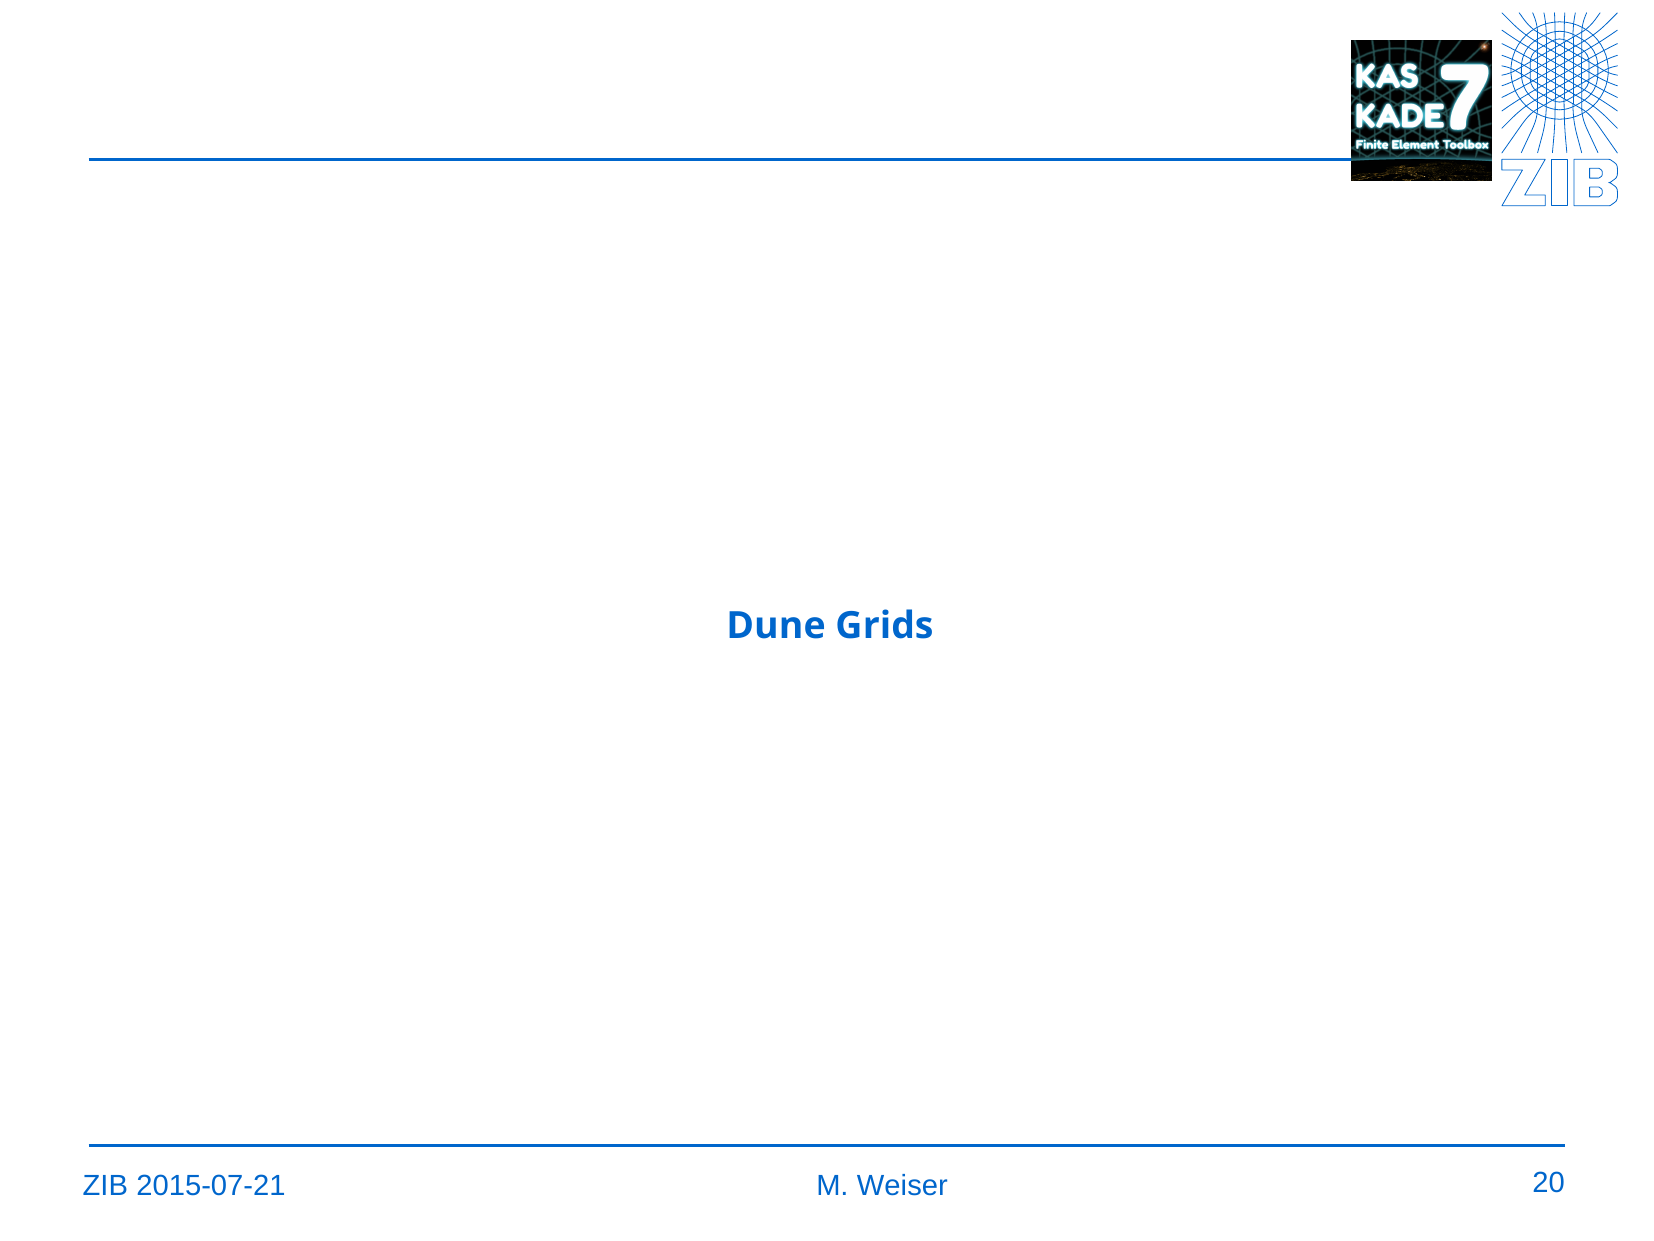

#
Dune Grids
20
ZIB 2015-07-21
M. Weiser